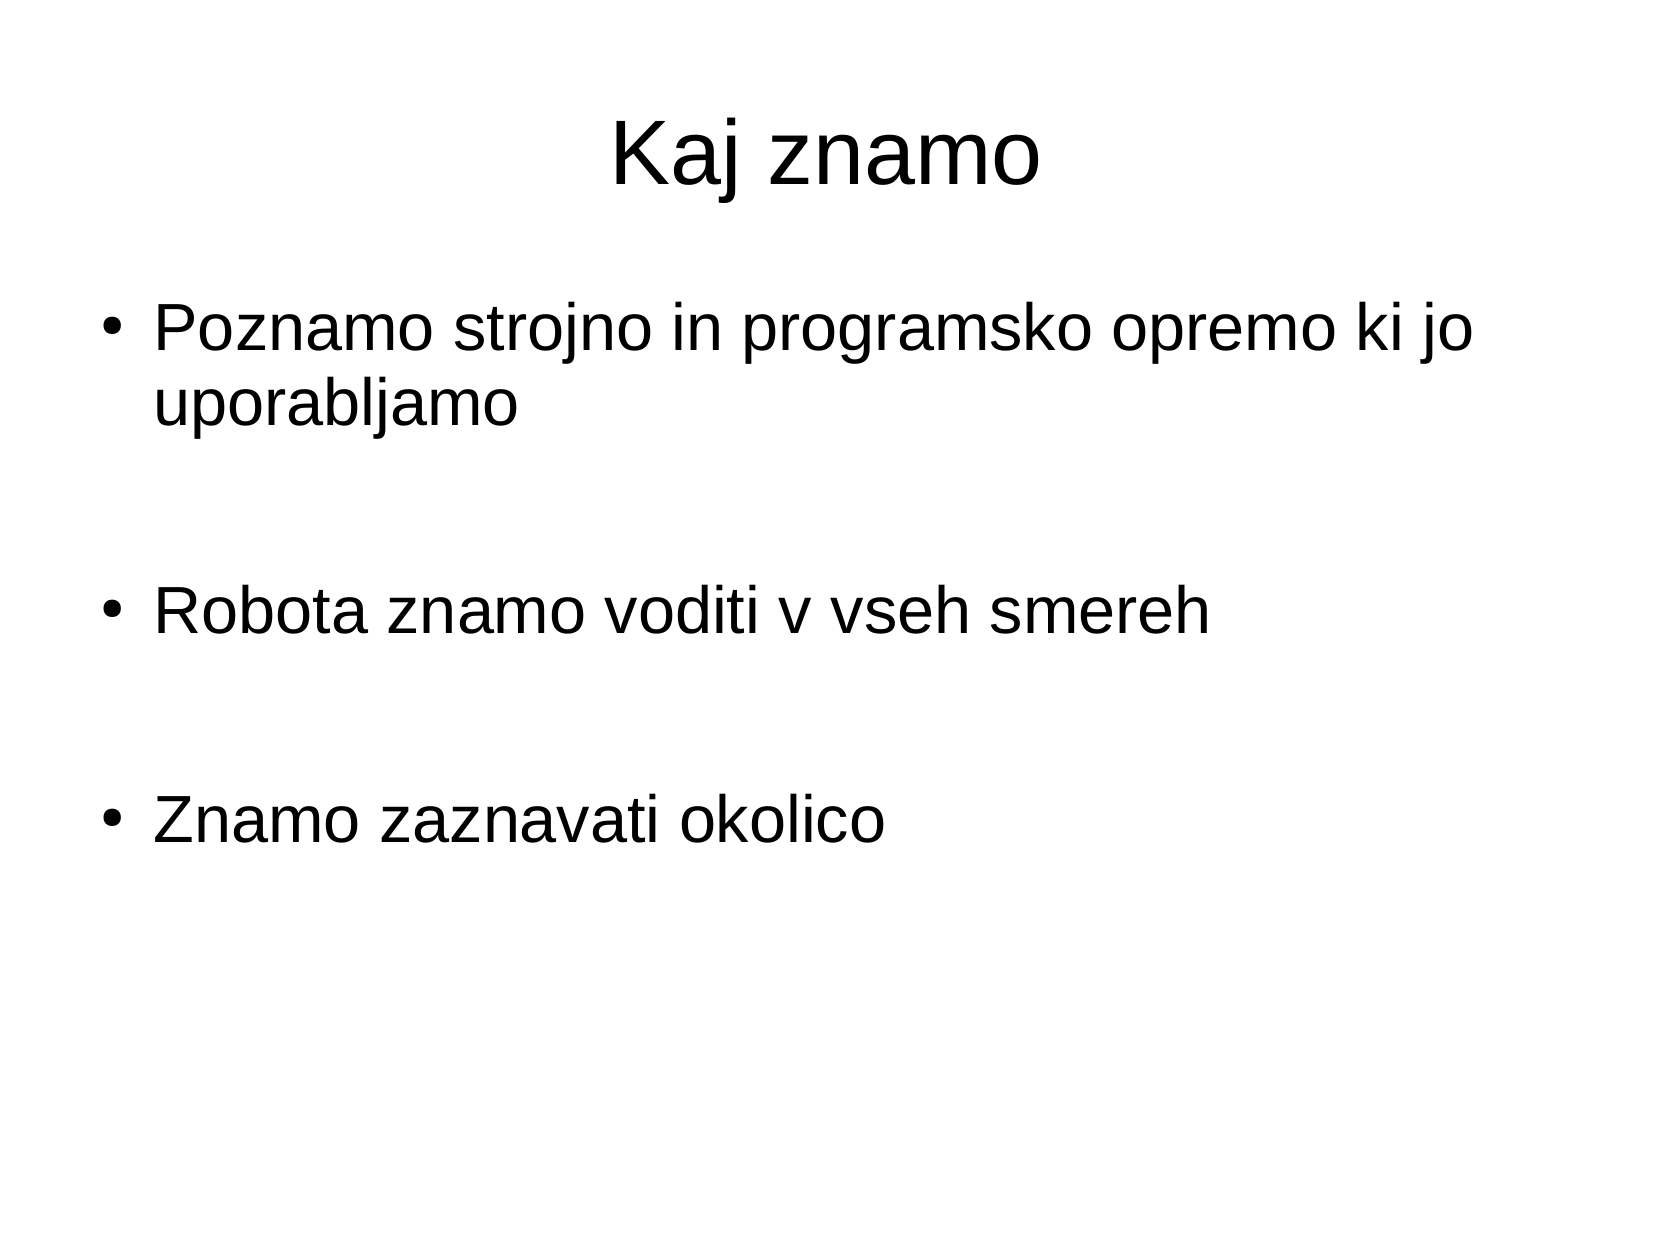

# Kaj znamo
Poznamo strojno in programsko opremo ki jo uporabljamo
Robota znamo voditi v vseh smereh
Znamo zaznavati okolico